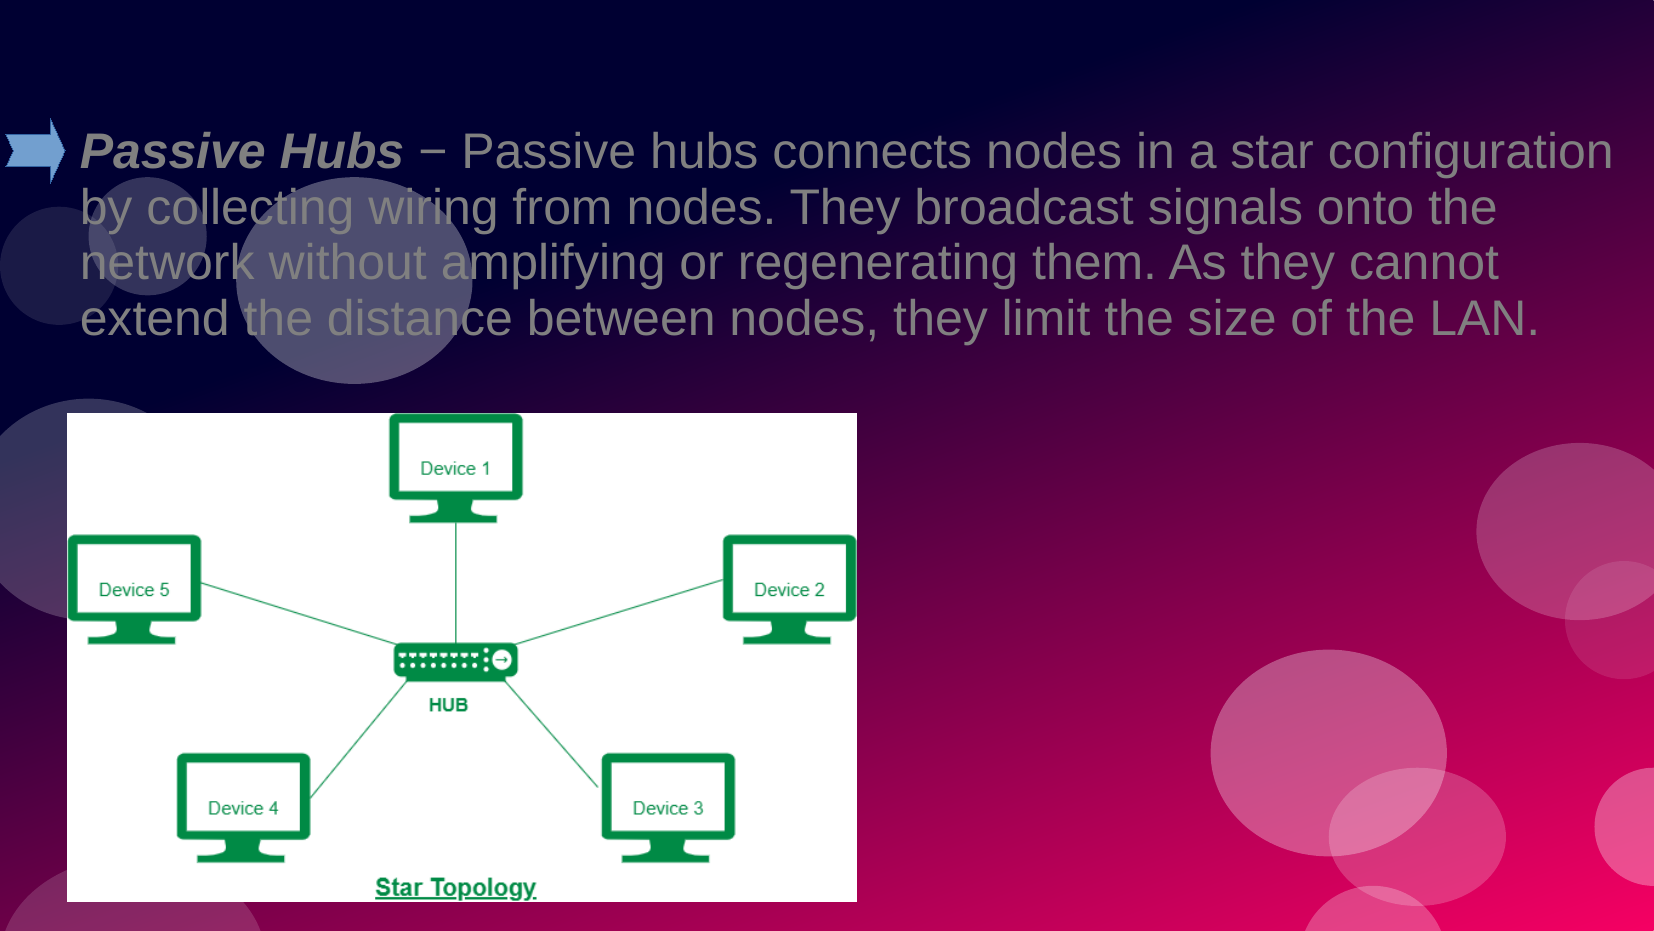

Passive Hubs − Passive hubs connects nodes in a star configuration by collecting wiring from nodes. They broadcast signals onto the network without amplifying or regenerating them. As they cannot extend the distance between nodes, they limit the size of the LAN.